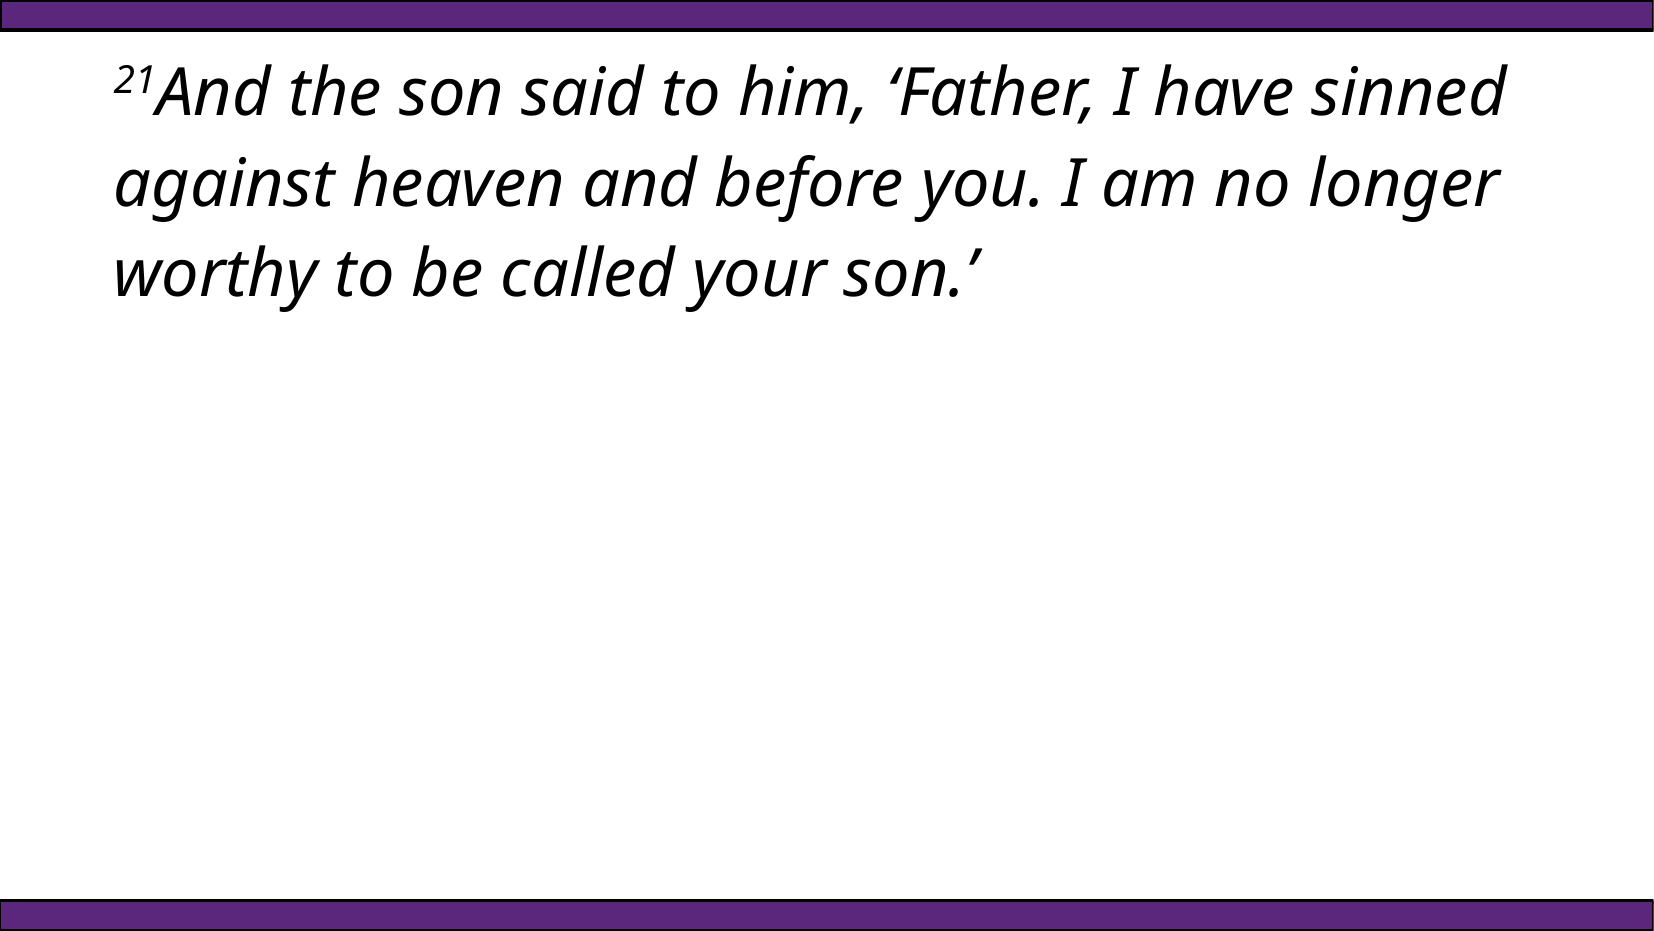

21And the son said to him, ‘Father, I have sinned against heaven and before you. I am no longer worthy to be called your son.’